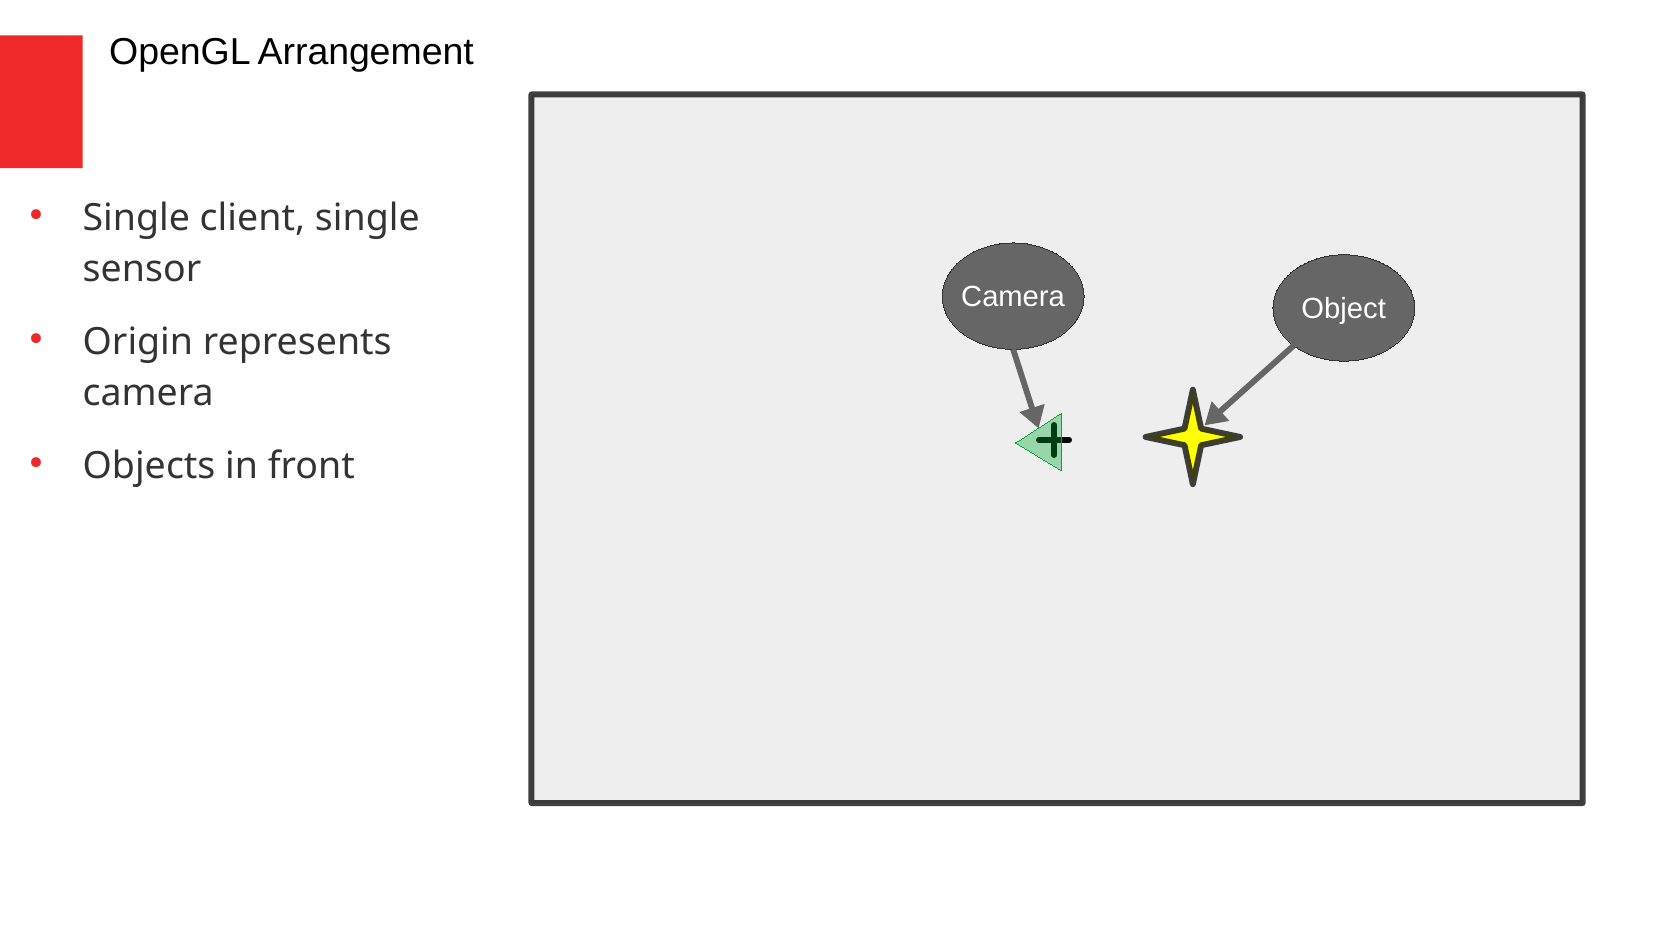

OpenGL Arrangement
# Single client, single sensor
Origin represents camera
Objects in front
Camera
Object